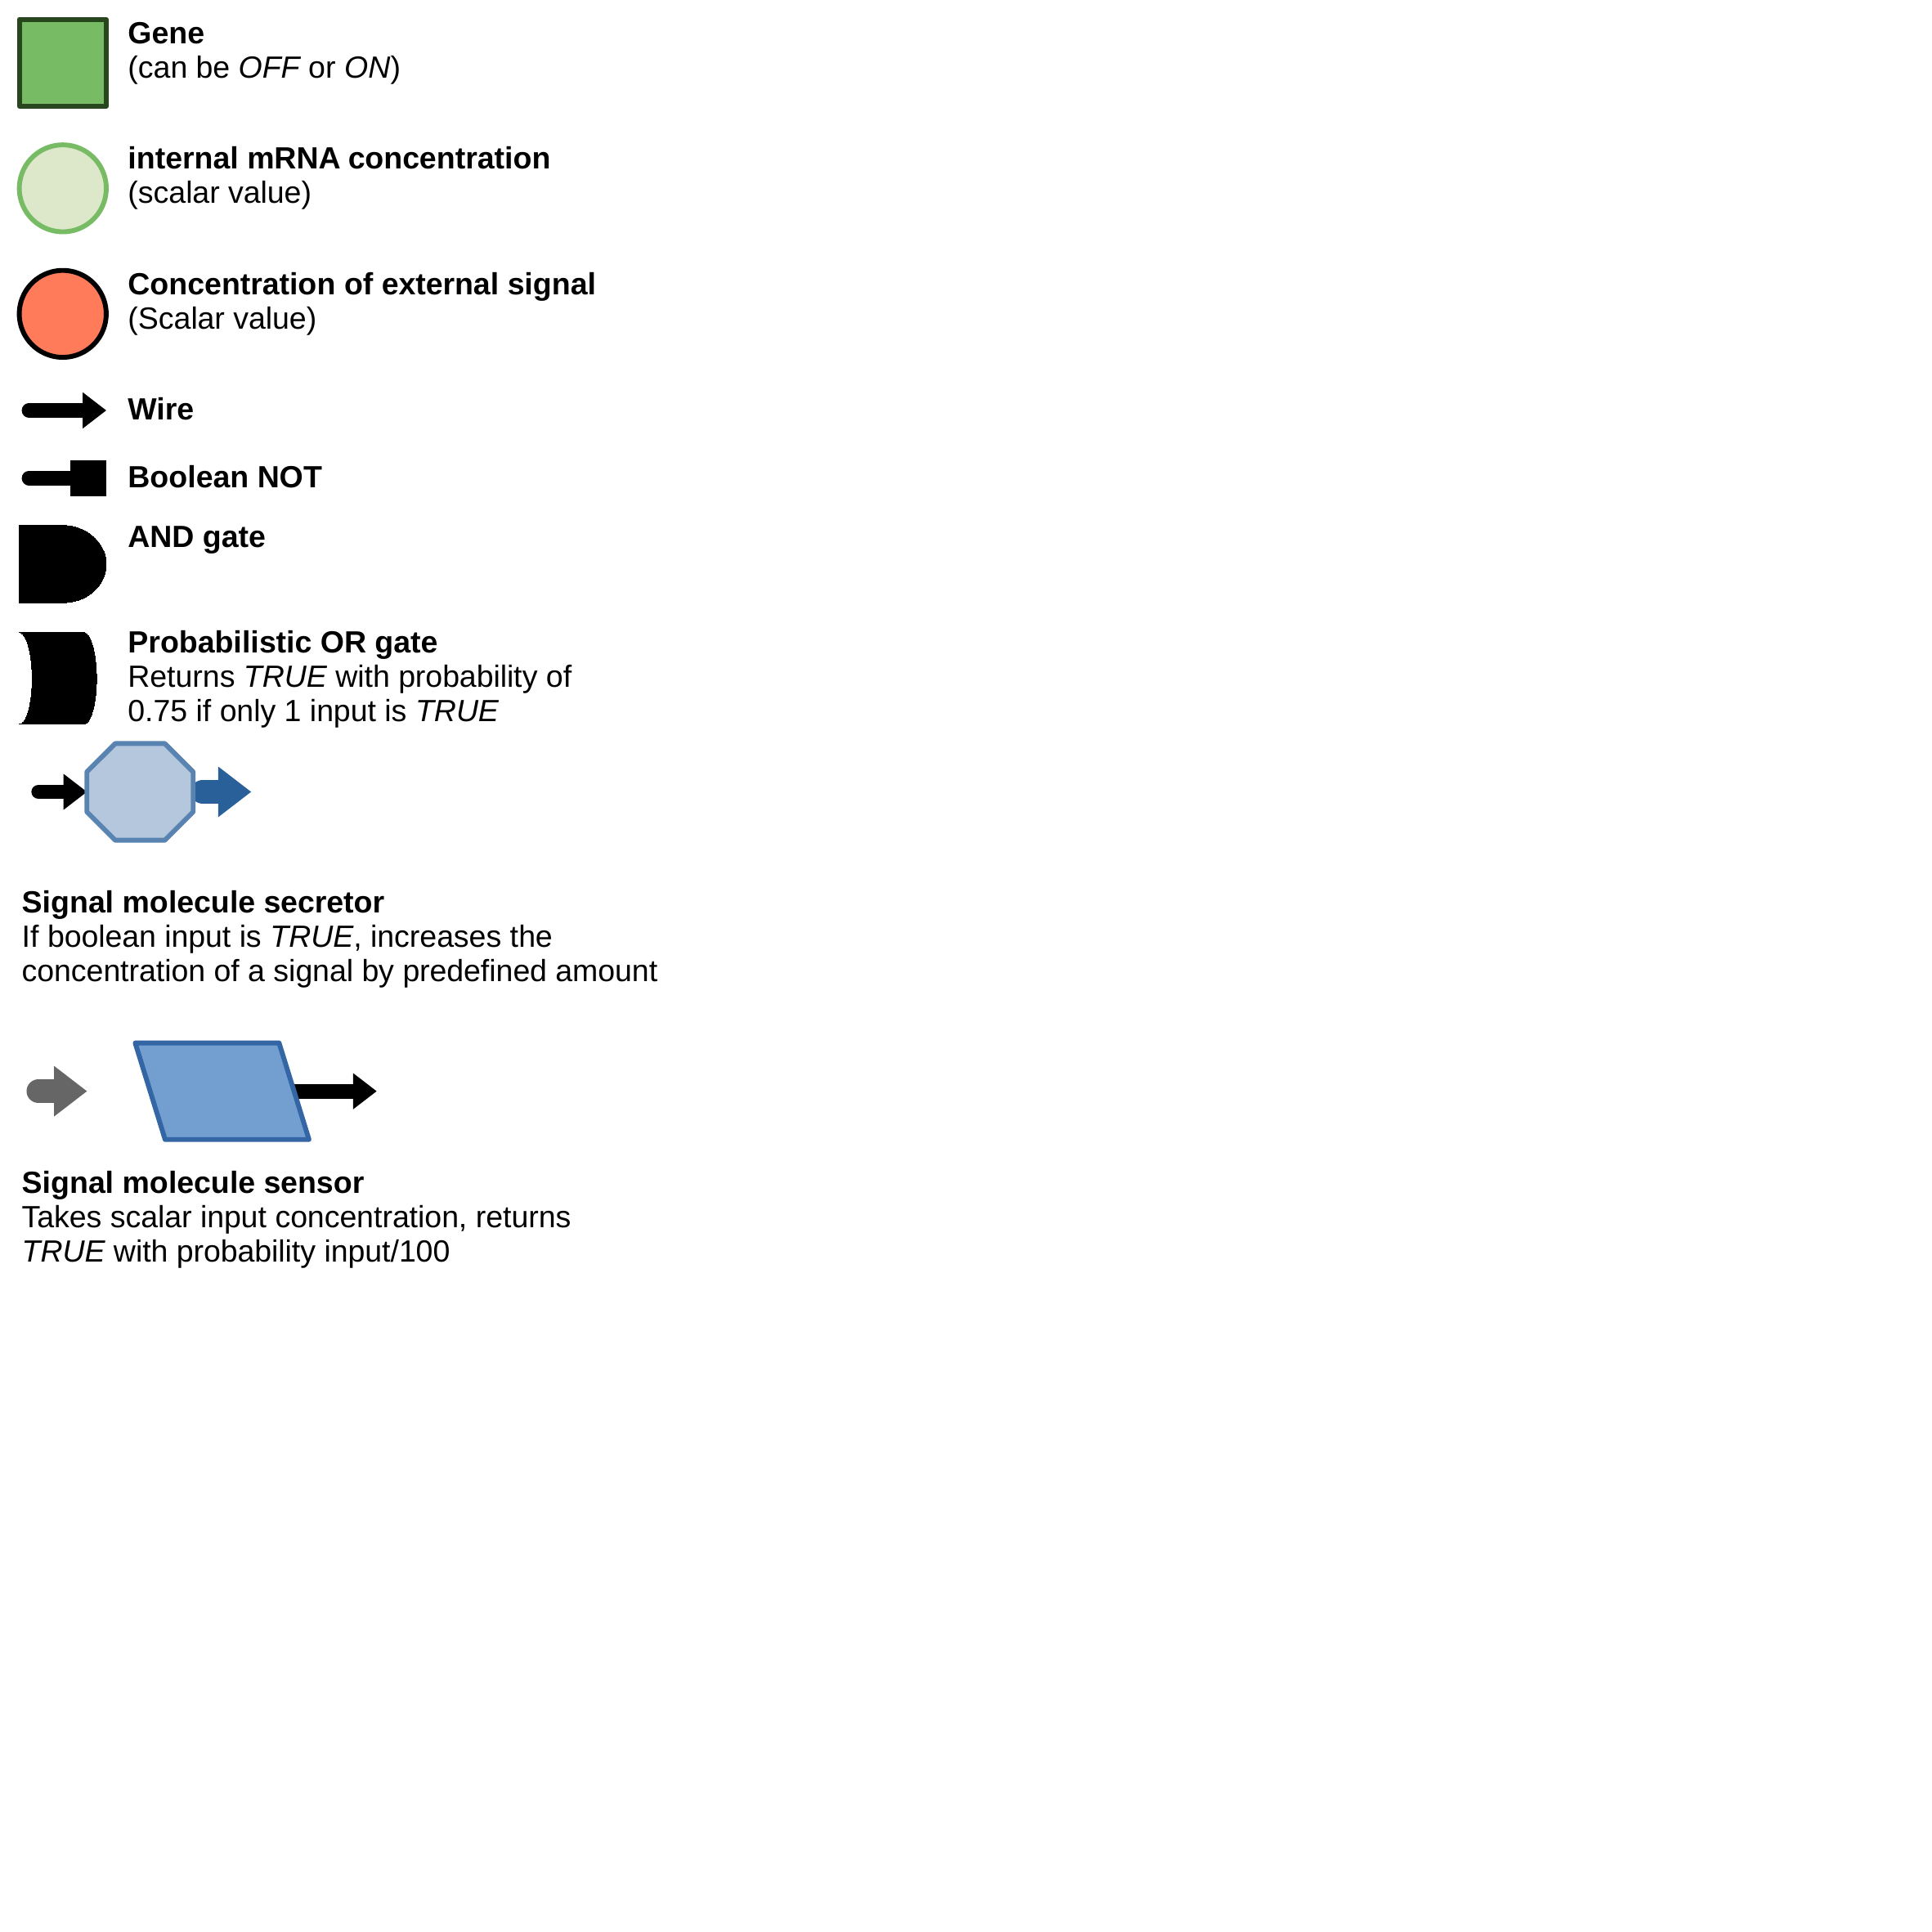

Gene
(can be OFF or ON)
internal mRNA concentration
(scalar value)
Concentration of external signal
(Scalar value)
Wire
Boolean NOT
AND gate
Probabilistic OR gate
Returns TRUE with probability of 0.75 if only 1 input is TRUE
Signal molecule secretor
If boolean input is TRUE, increases the concentration of a signal by predefined amount
Signal molecule sensor
Takes scalar input concentration, returns TRUE with probability input/100